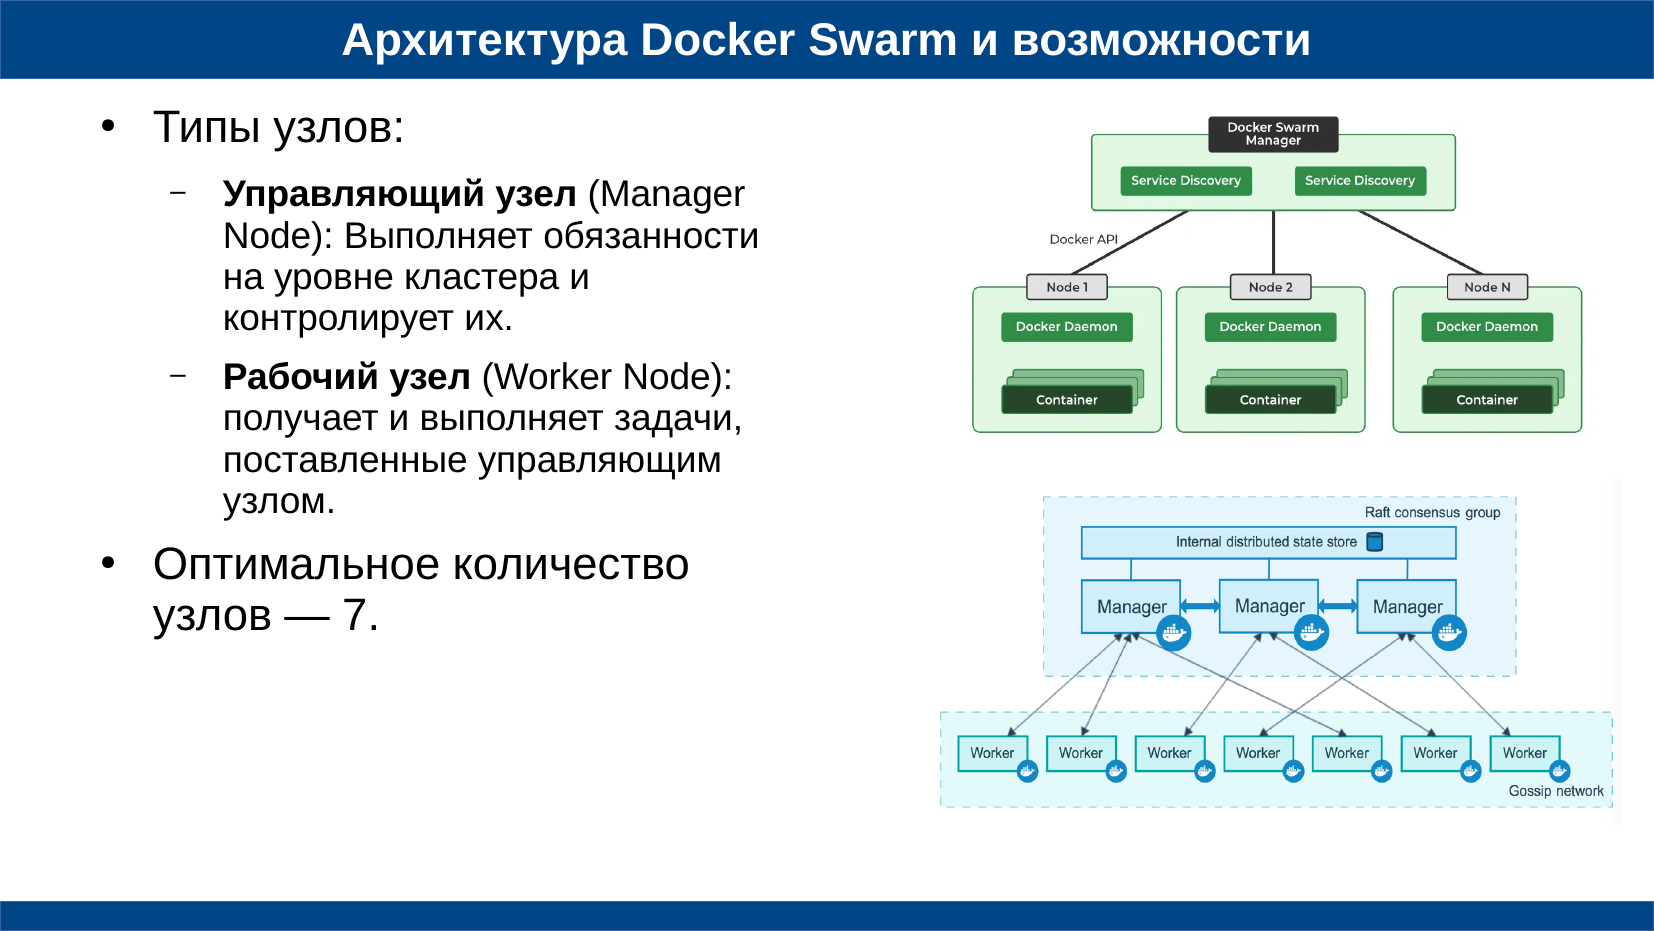

# Архитектура Docker Swarm и возможности
Типы узлов:
Управляющий узел (Manager Node): Выполняет обязанности на уровне кластера и контролирует их.
Рабочий узел (Worker Node): получает и выполняет задачи, поставленные управляющим узлом.
Оптимальное количество узлов — 7.